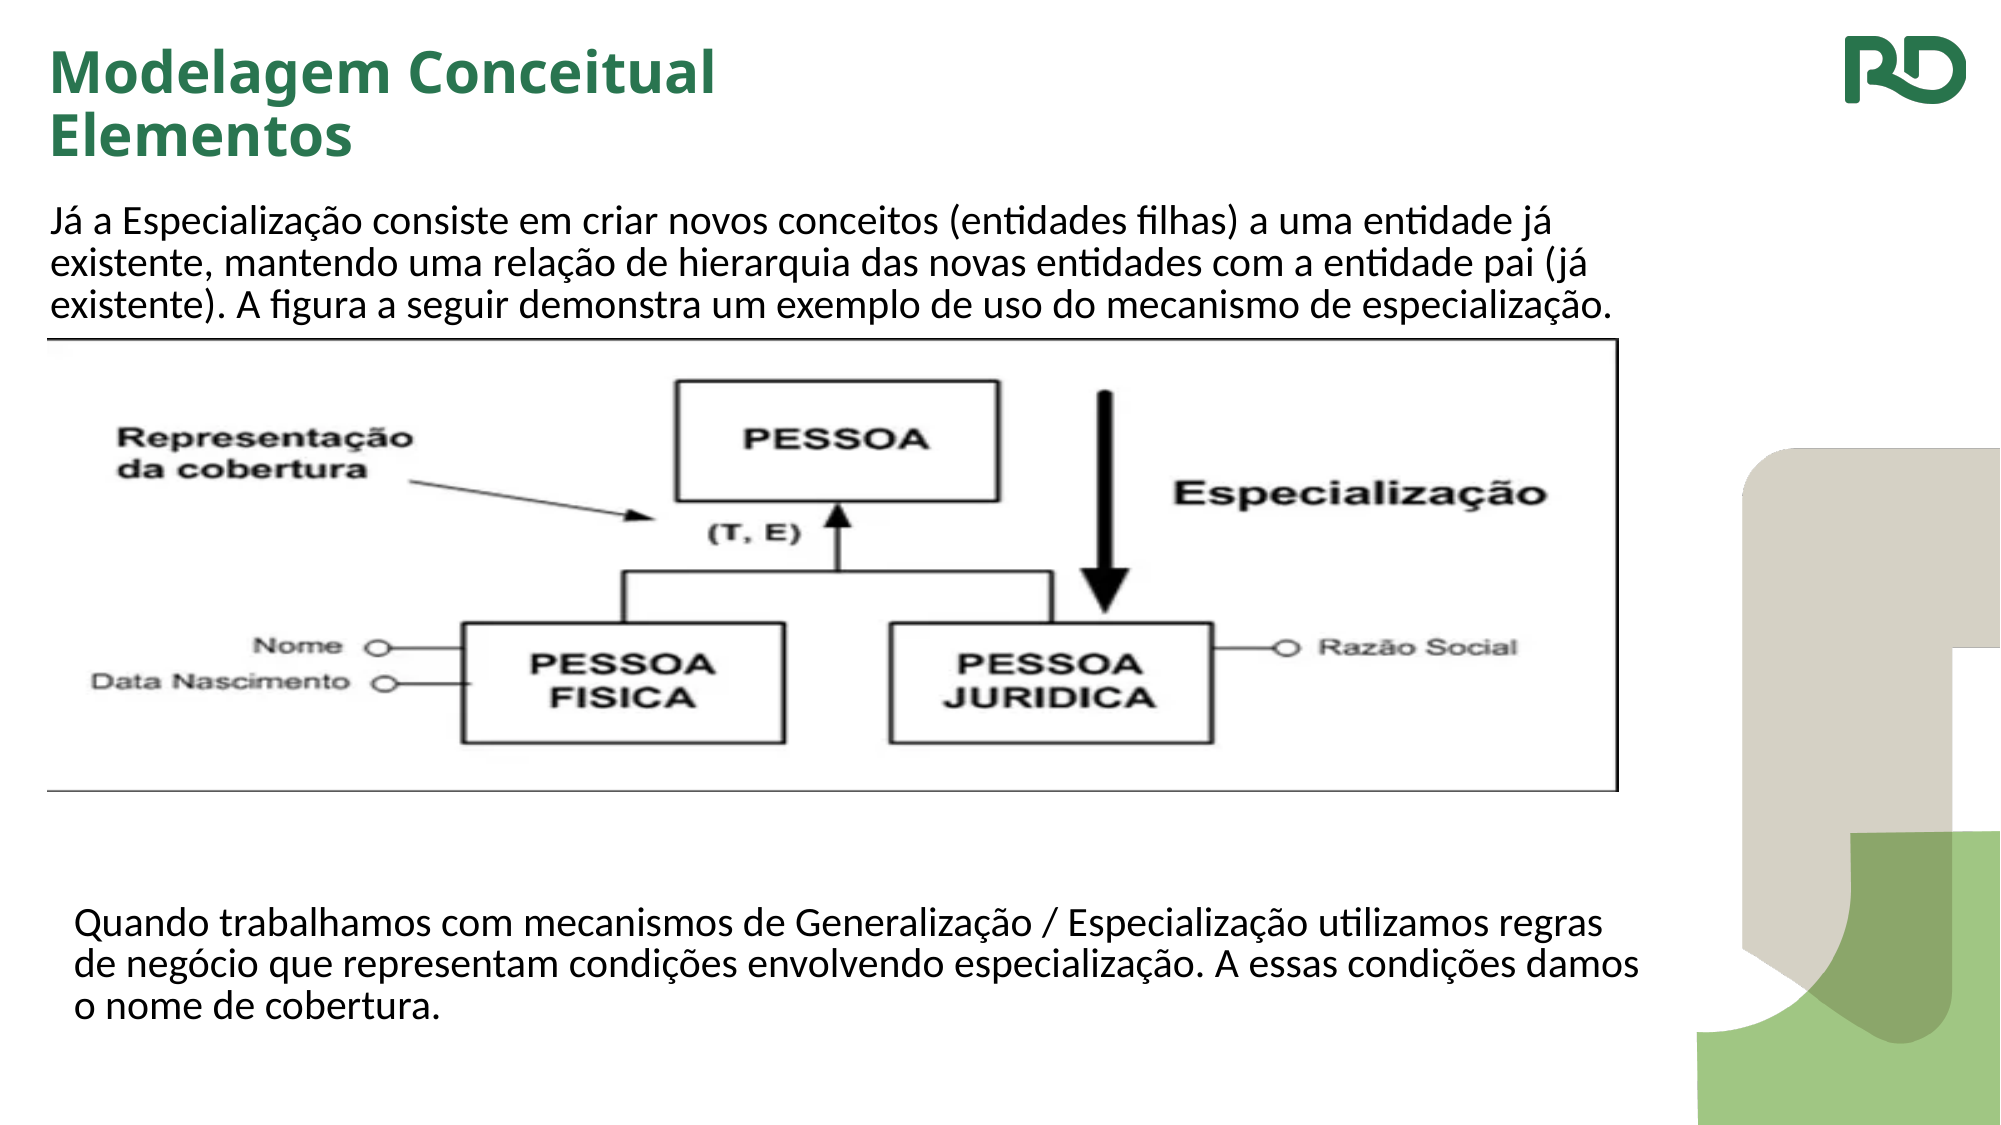

Modelagem Conceitual
Elementos
Já a Especialização consiste em criar novos conceitos (entidades filhas) a uma entidade já existente, mantendo uma relação de hierarquia das novas entidades com a entidade pai (já existente). A figura a seguir demonstra um exemplo de uso do mecanismo de especialização.
Quando trabalhamos com mecanismos de Generalização / Especialização utilizamos regras de negócio que representam condições envolvendo especialização. A essas condições damos o nome de cobertura.